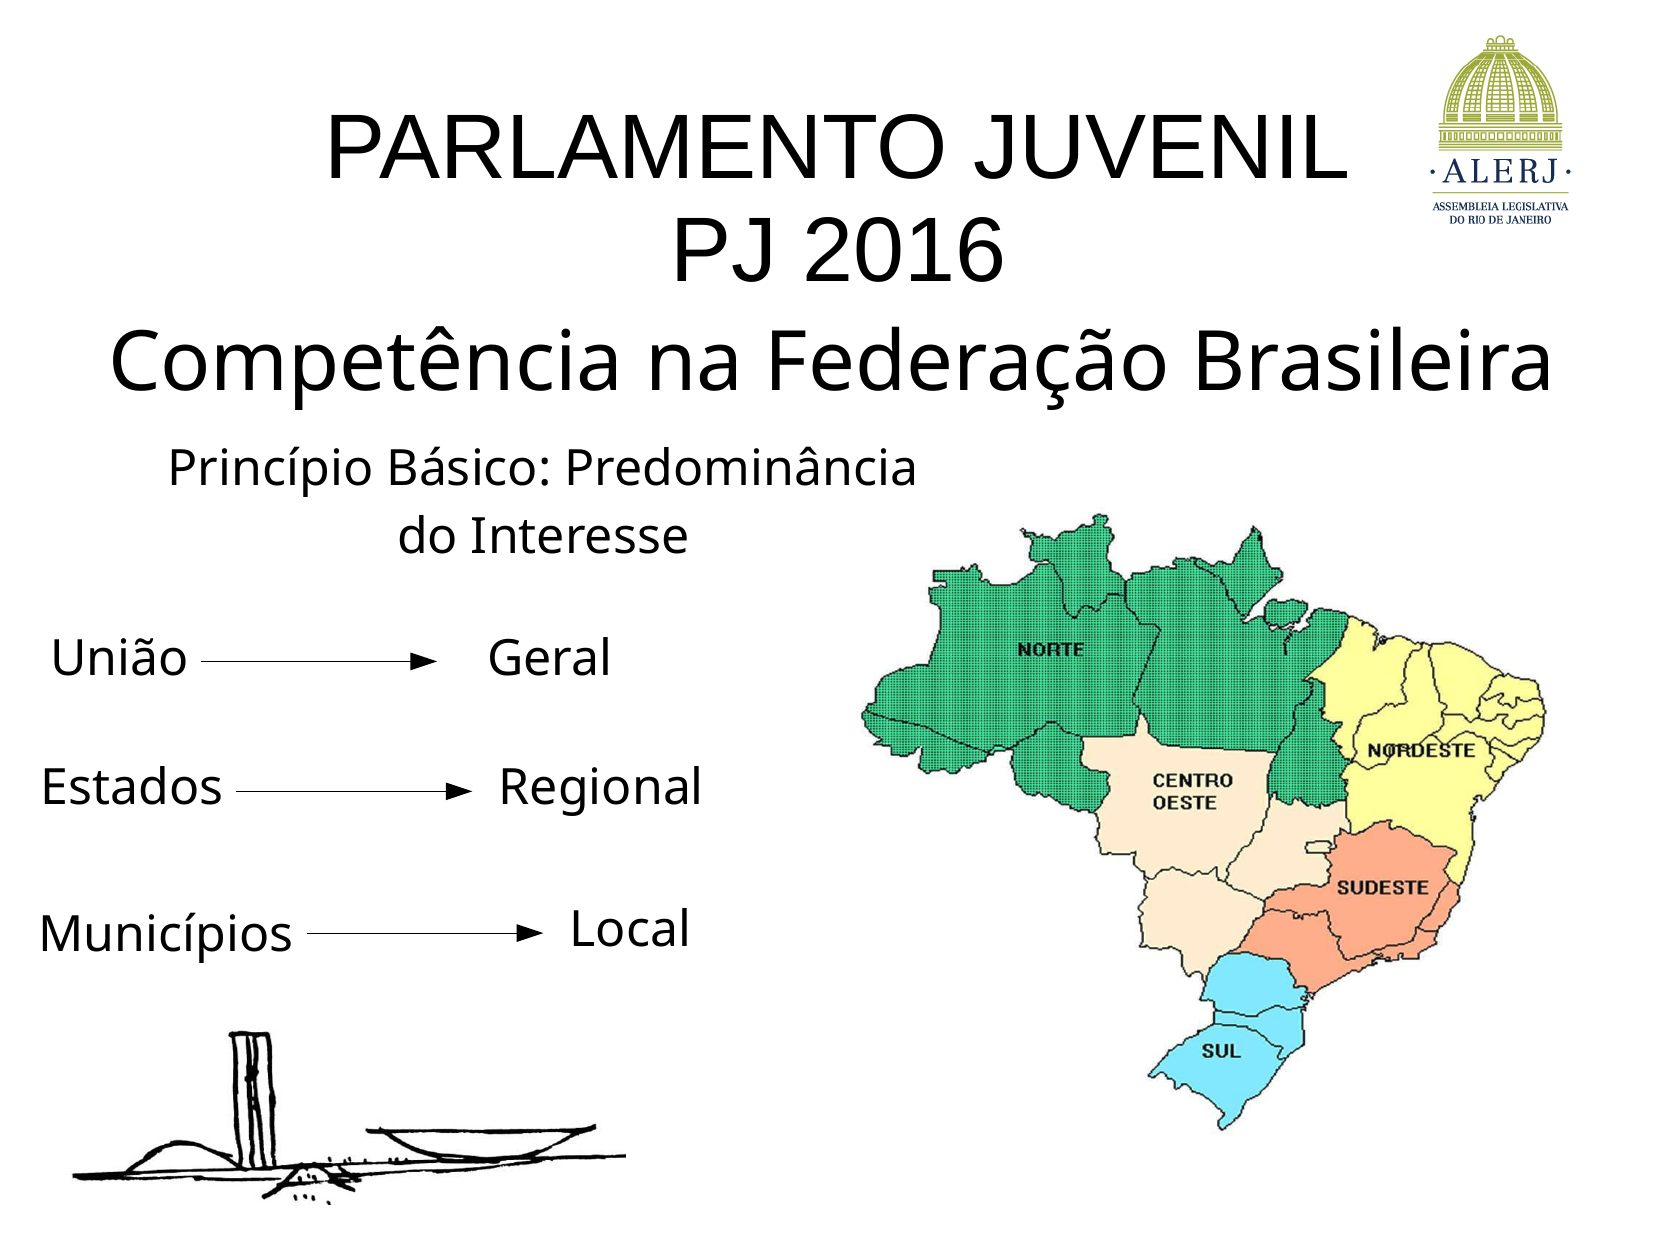

# PARLAMENTO JUVENIL PJ 2016
Competência na Federação Brasileira
Princípio Básico: Predominância do Interesse
União
Geral
Estados
Regional
Local
Municípios